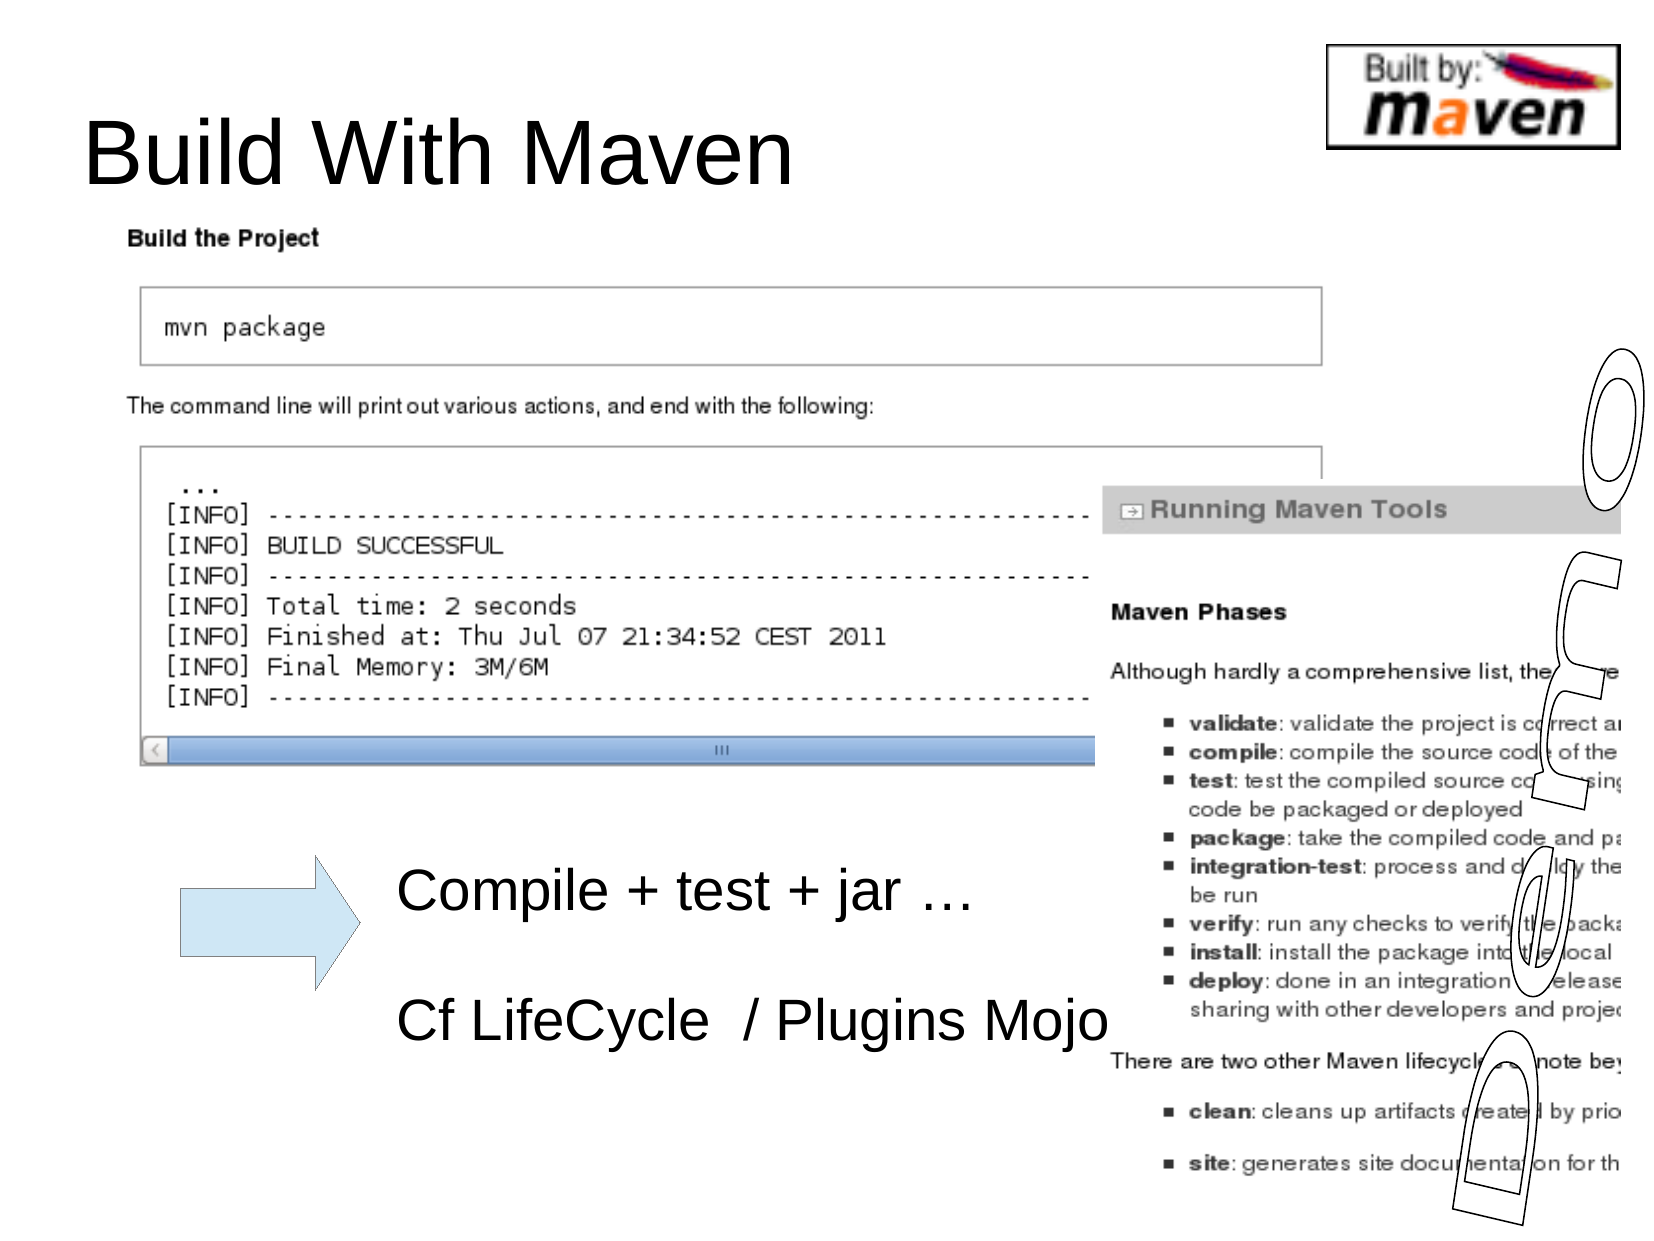

# Build With Maven
Demo
Compile + test + jar …
Cf LifeCycle / Plugins Mojo